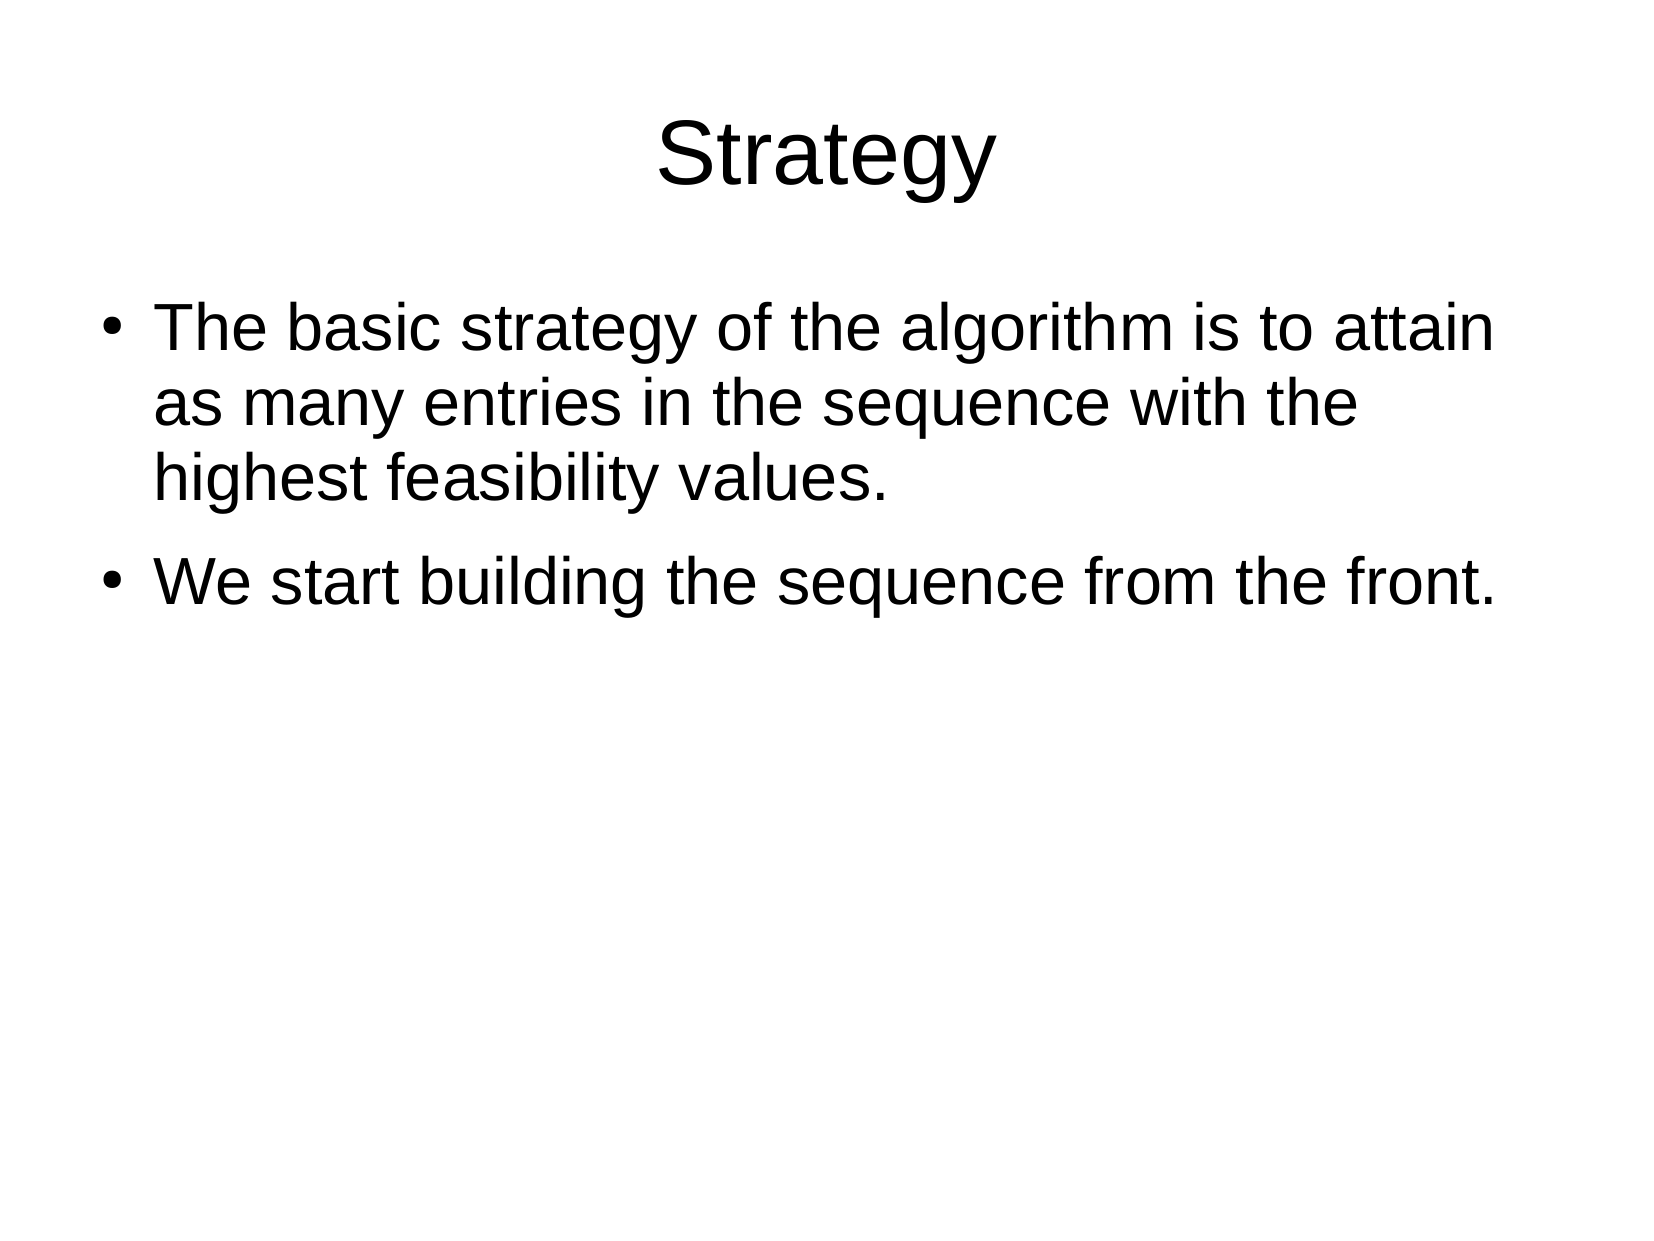

# Strategy
The basic strategy of the algorithm is to attain as many entries in the sequence with the highest feasibility values.
We start building the sequence from the front.